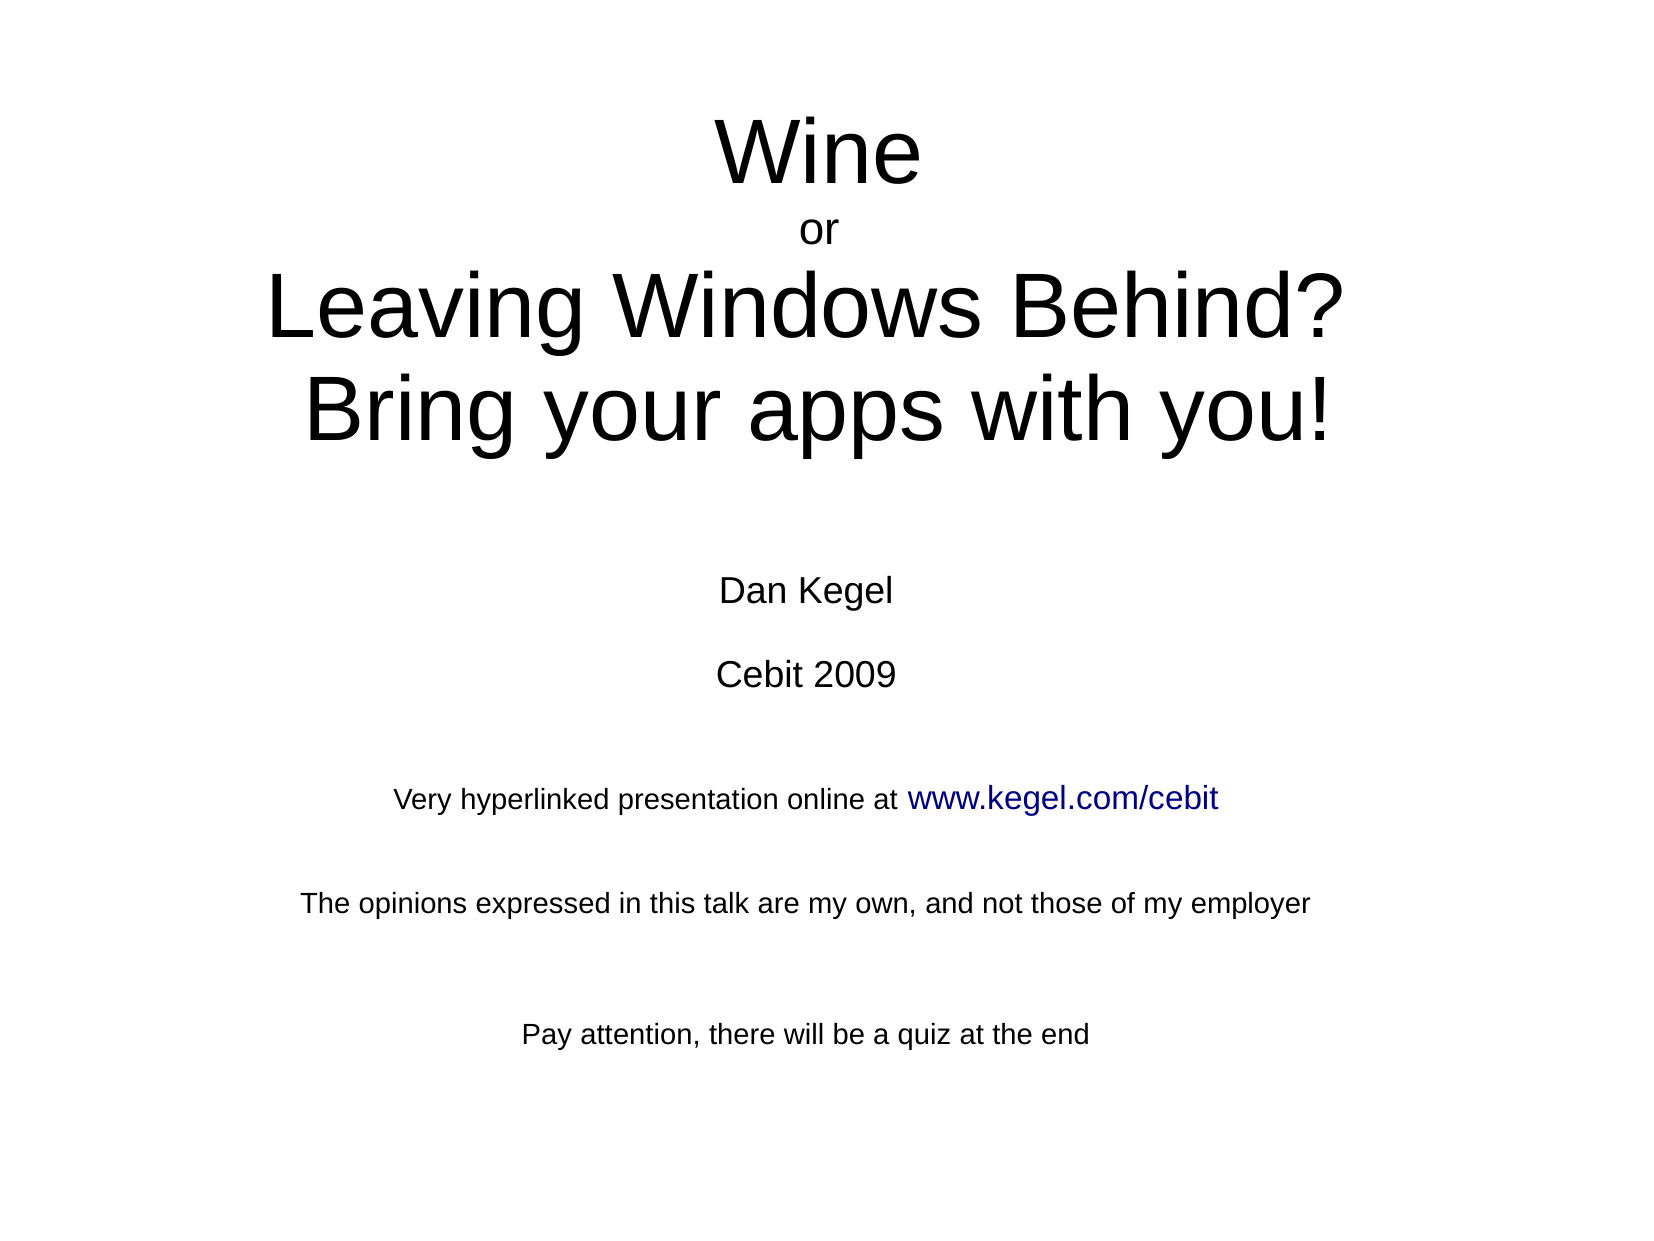

# Wine or Leaving Windows Behind? Bring your apps with you!
Dan Kegel
Cebit 2009
Very hyperlinked presentation online at www.kegel.com/cebit
The opinions expressed in this talk are my own, and not those of my employer
Pay attention, there will be a quiz at the end